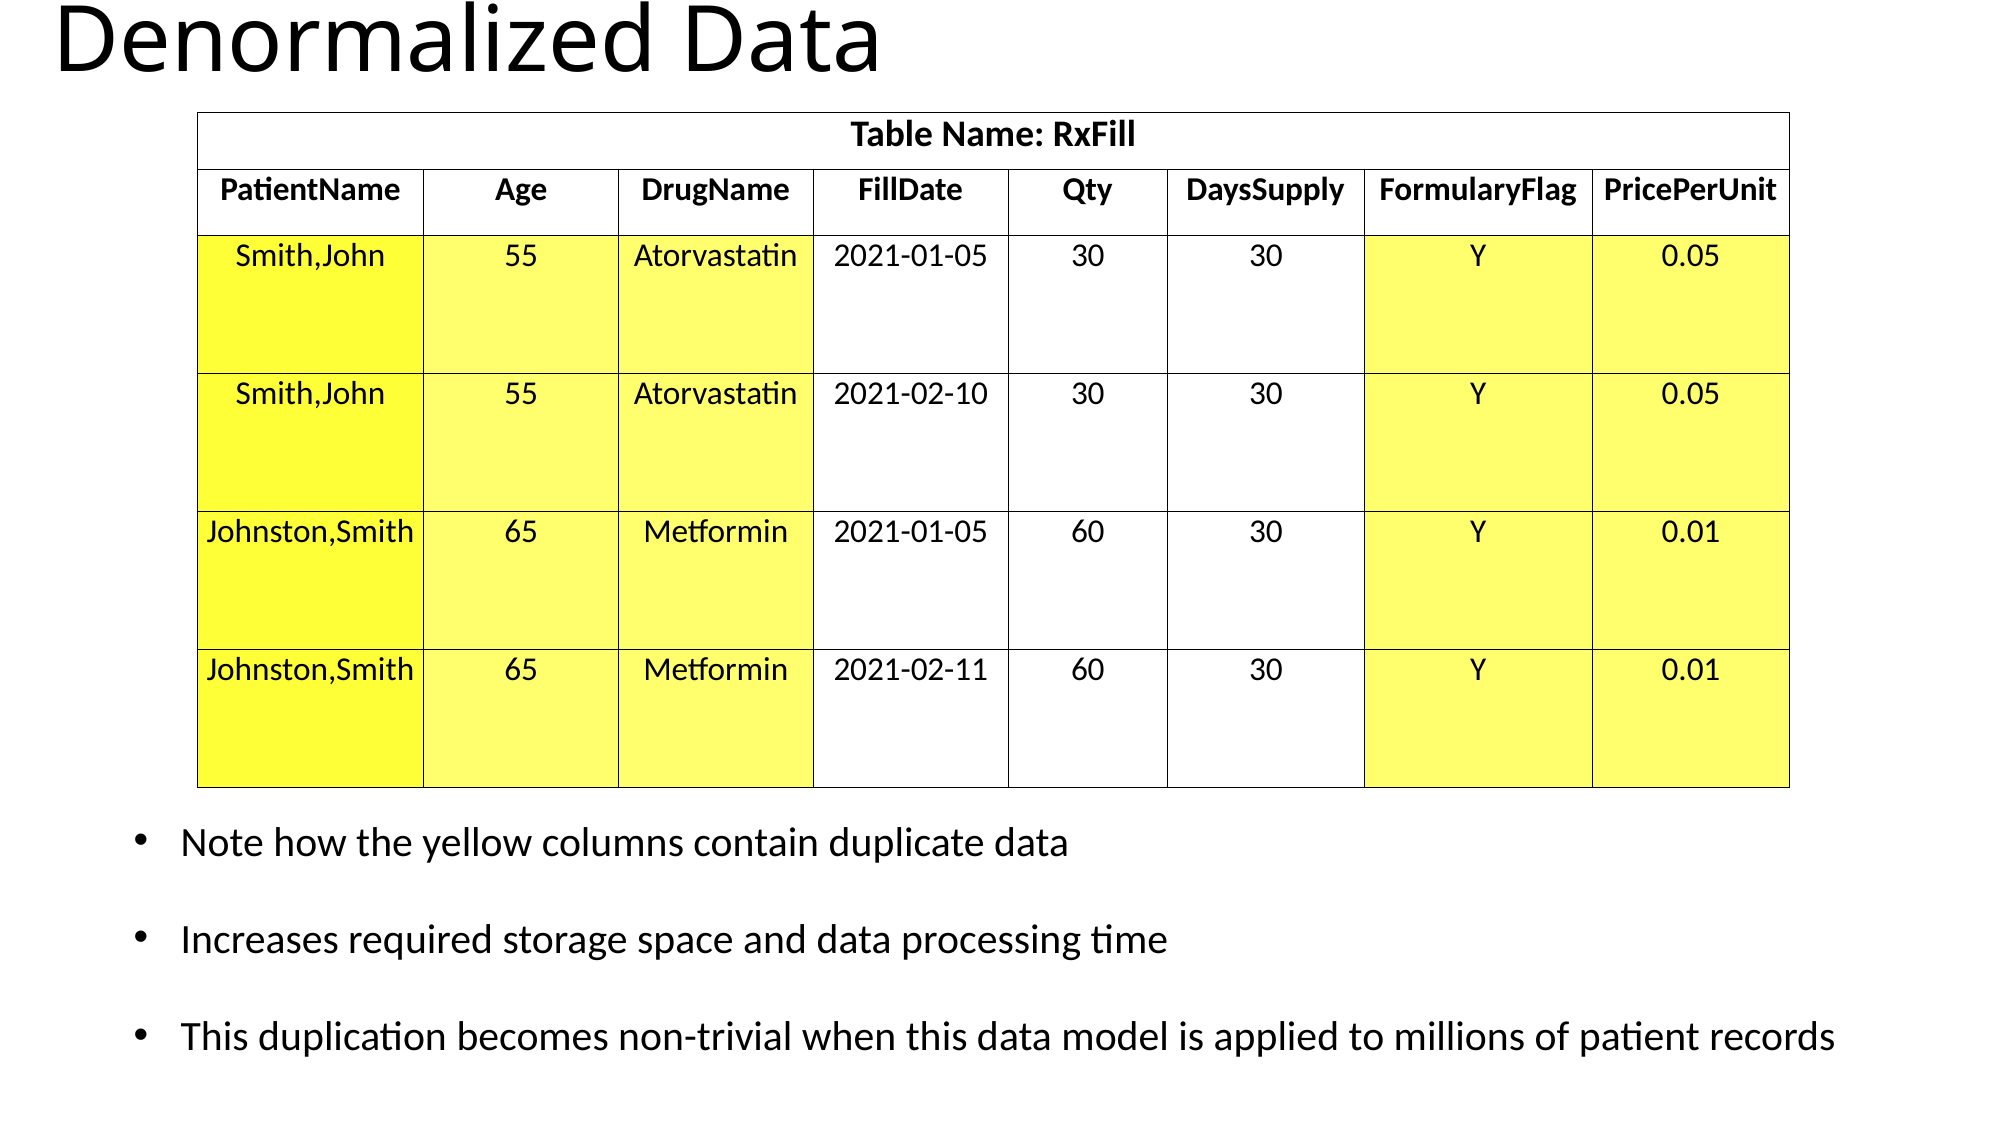

# Denormalized Data
| Table Name: RxFill | | | | | | | |
| --- | --- | --- | --- | --- | --- | --- | --- |
| PatientName | Age | DrugName | FillDate | Qty | DaysSupply | FormularyFlag | PricePerUnit |
| Smith,John | 55 | Atorvastatin | 2021-01-05 | 30 | 30 | Y | 0.05 |
| Smith,John | 55 | Atorvastatin | 2021-02-10 | 30 | 30 | Y | 0.05 |
| Johnston,Smith | 65 | Metformin | 2021-01-05 | 60 | 30 | Y | 0.01 |
| Johnston,Smith | 65 | Metformin | 2021-02-11 | 60 | 30 | Y | 0.01 |
Note how the yellow columns contain duplicate data
Increases required storage space and data processing time
This duplication becomes non-trivial when this data model is applied to millions of patient records